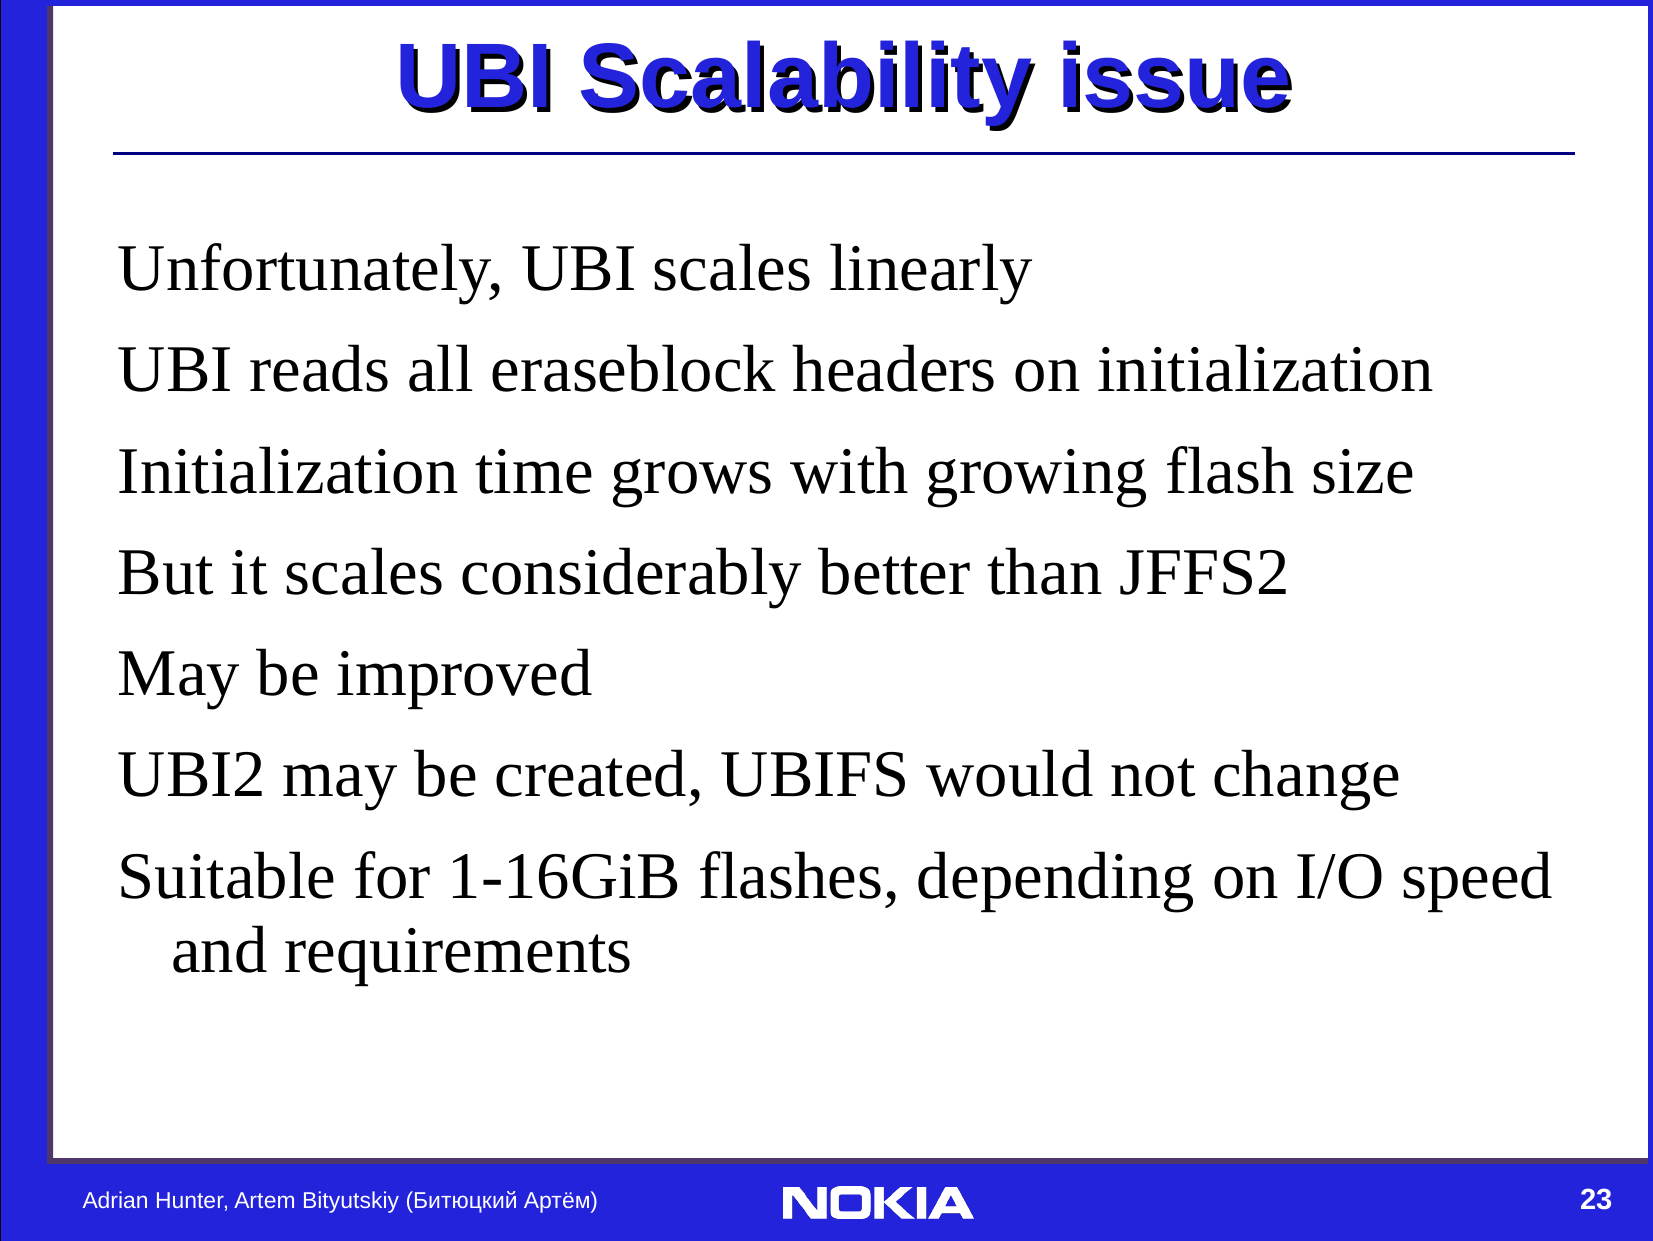

# UBI Scalability issue
Unfortunately, UBI scales linearly
UBI reads all eraseblock headers on initialization
Initialization time grows with growing flash size
But it scales considerably better than JFFS2
May be improved
UBI2 may be created, UBIFS would not change
Suitable for 1-16GiB flashes, depending on I/O speed and requirements
23